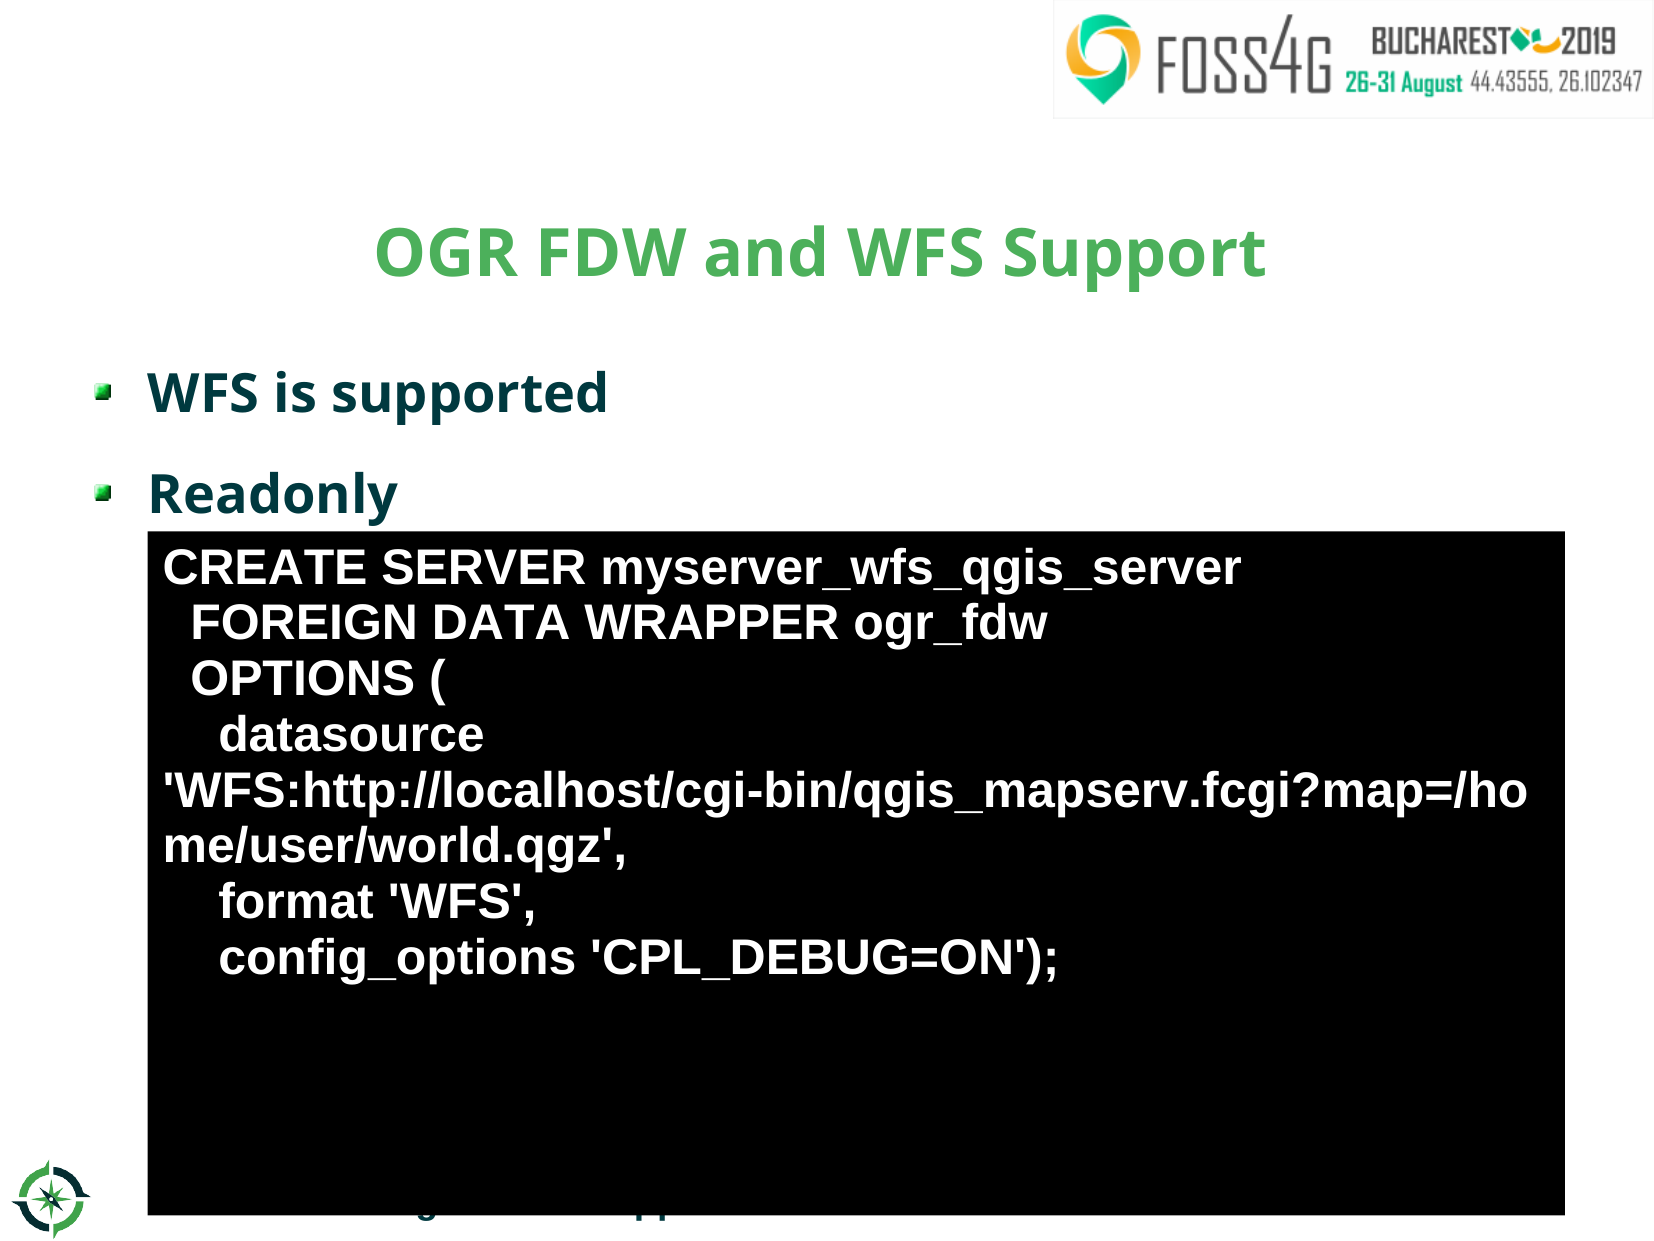

# OGR FDW and WFS Support
WFS is supported
Readonly
CREATE SERVER myserver_wfs_qgis_server
 FOREIGN DATA WRAPPER ogr_fdw
 OPTIONS (
 datasource 'WFS:http://localhost/cgi-bin/qgis_mapserv.fcgi?map=/home/user/world.qgz',
 format 'WFS',
 config_options 'CPL_DEBUG=ON');